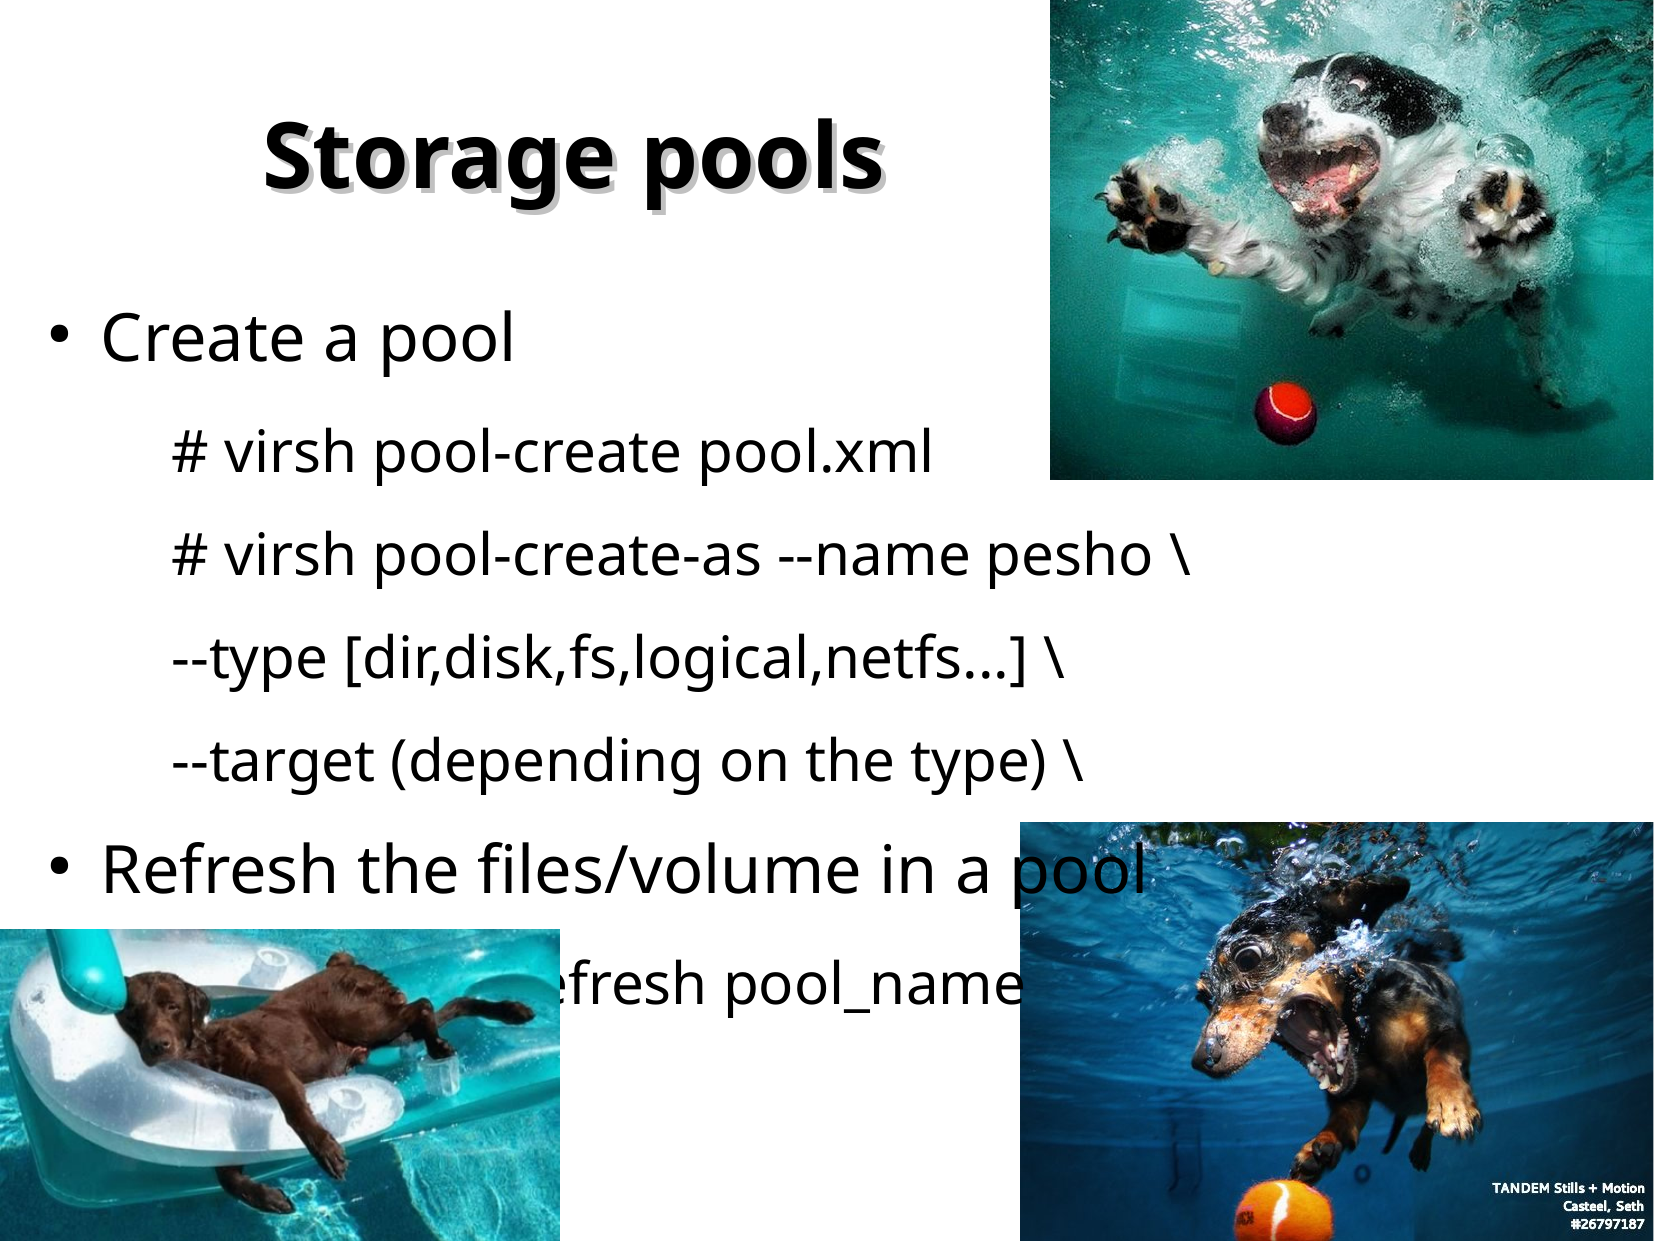

# Storage pools
Create a pool
# virsh pool-create pool.xml
# virsh pool-create-as --name pesho \
--type [dir,disk,fs,logical,netfs...] \
--target (depending on the type) \
Refresh the files/volume in a pool
# virsh pool-refresh pool_name